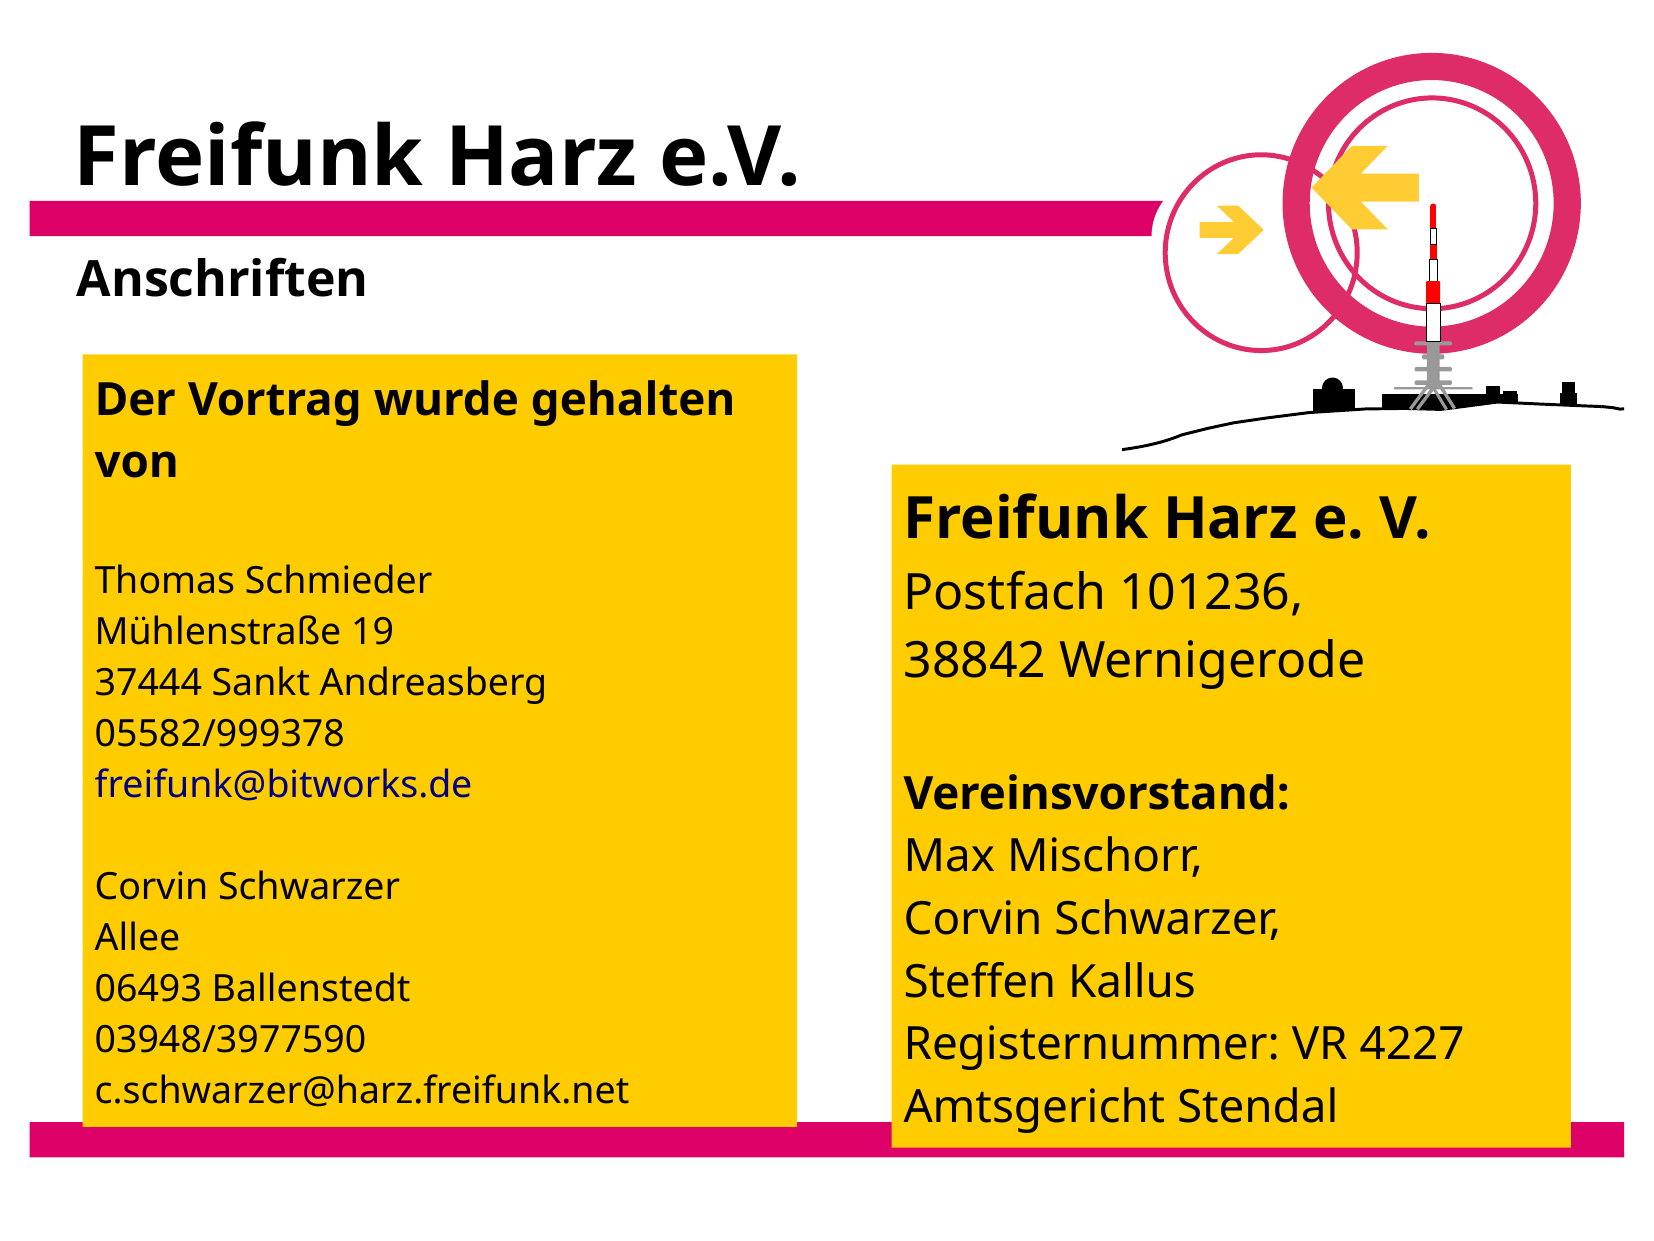

Anschriften
# Der Vortrag wurde gehalten von
Thomas Schmieder
Mühlenstraße 19
37444 Sankt Andreasberg
05582/999378
freifunk@bitworks.de
Corvin Schwarzer
Allee
06493 Ballenstedt
03948/3977590
c.schwarzer@harz.freifunk.net
Freifunk Harz e. V.
Postfach 101236,
38842 Wernigerode
Vereinsvorstand:
Max Mischorr,
Corvin Schwarzer,
Steffen Kallus
Registernummer: VR 4227 Amtsgericht Stendal